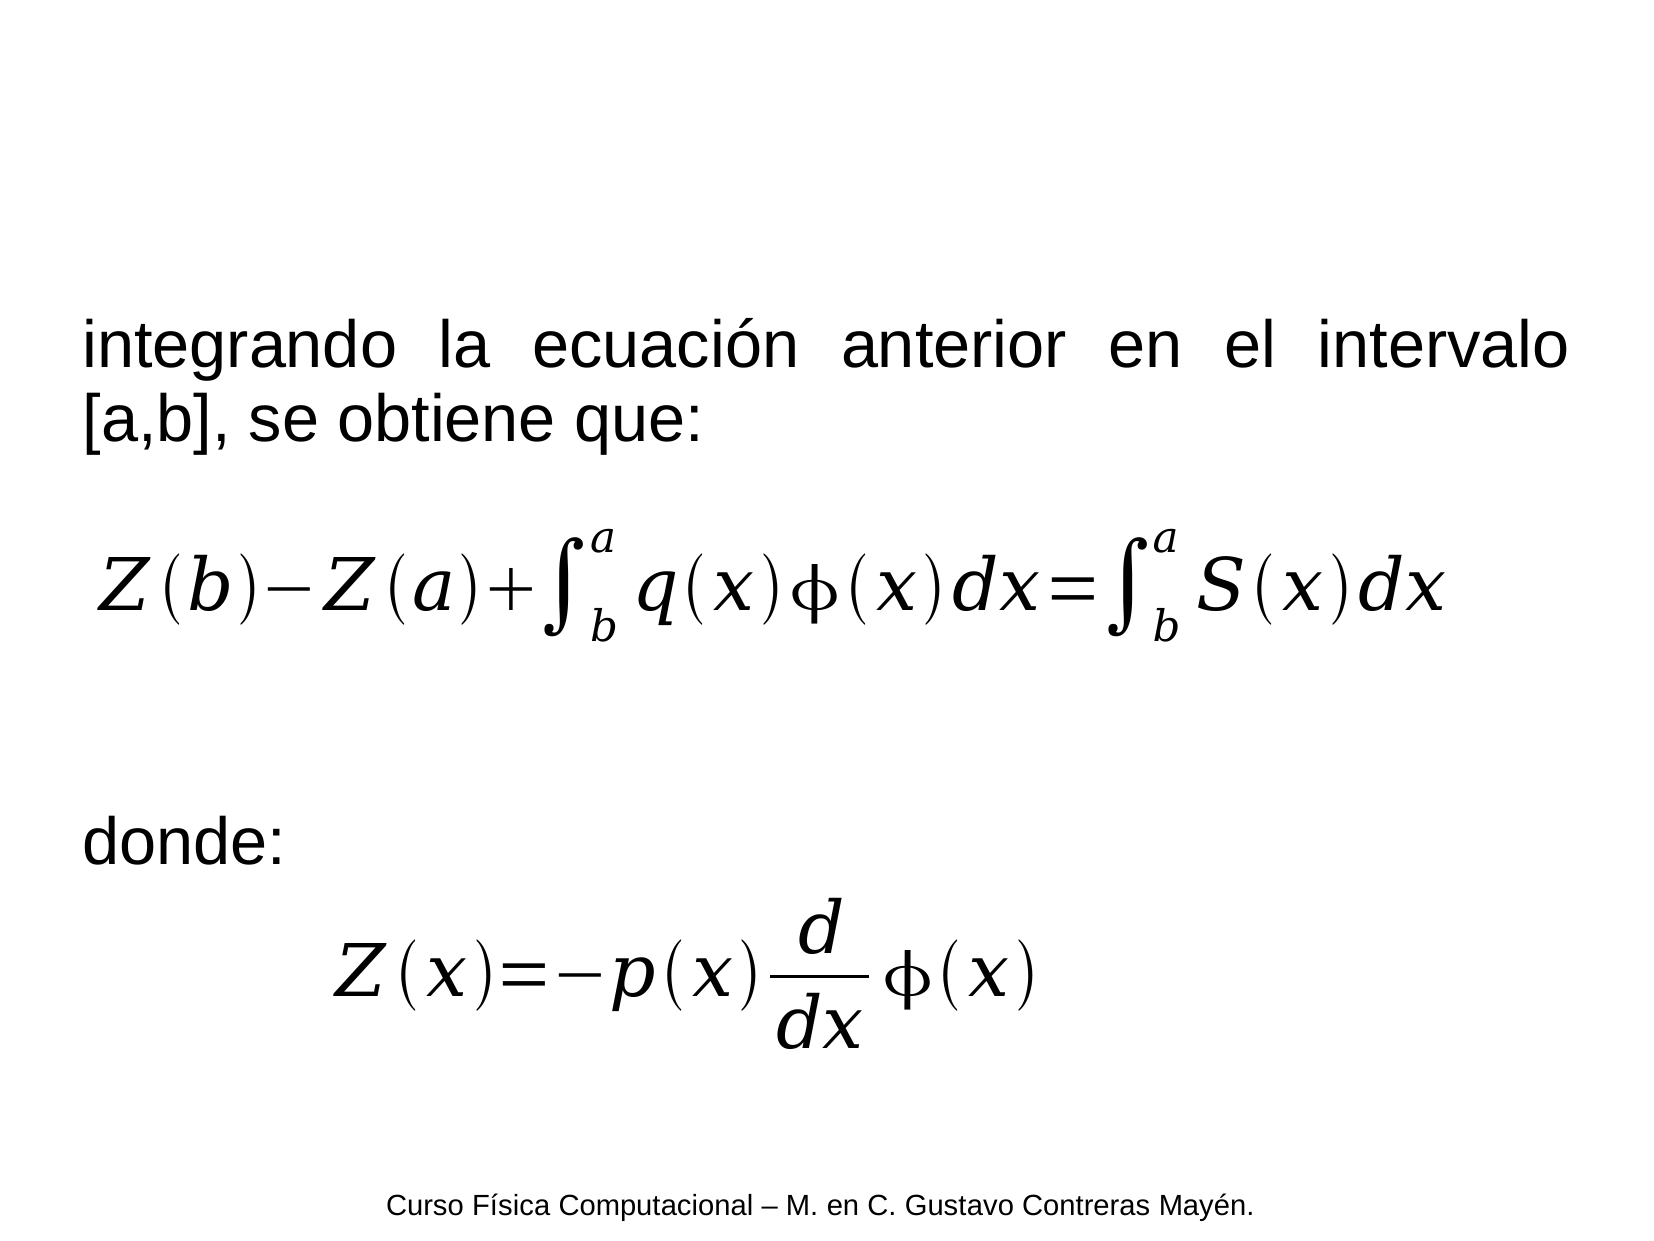

#
integrando la ecuación anterior en el intervalo [a,b], se obtiene que:
donde: